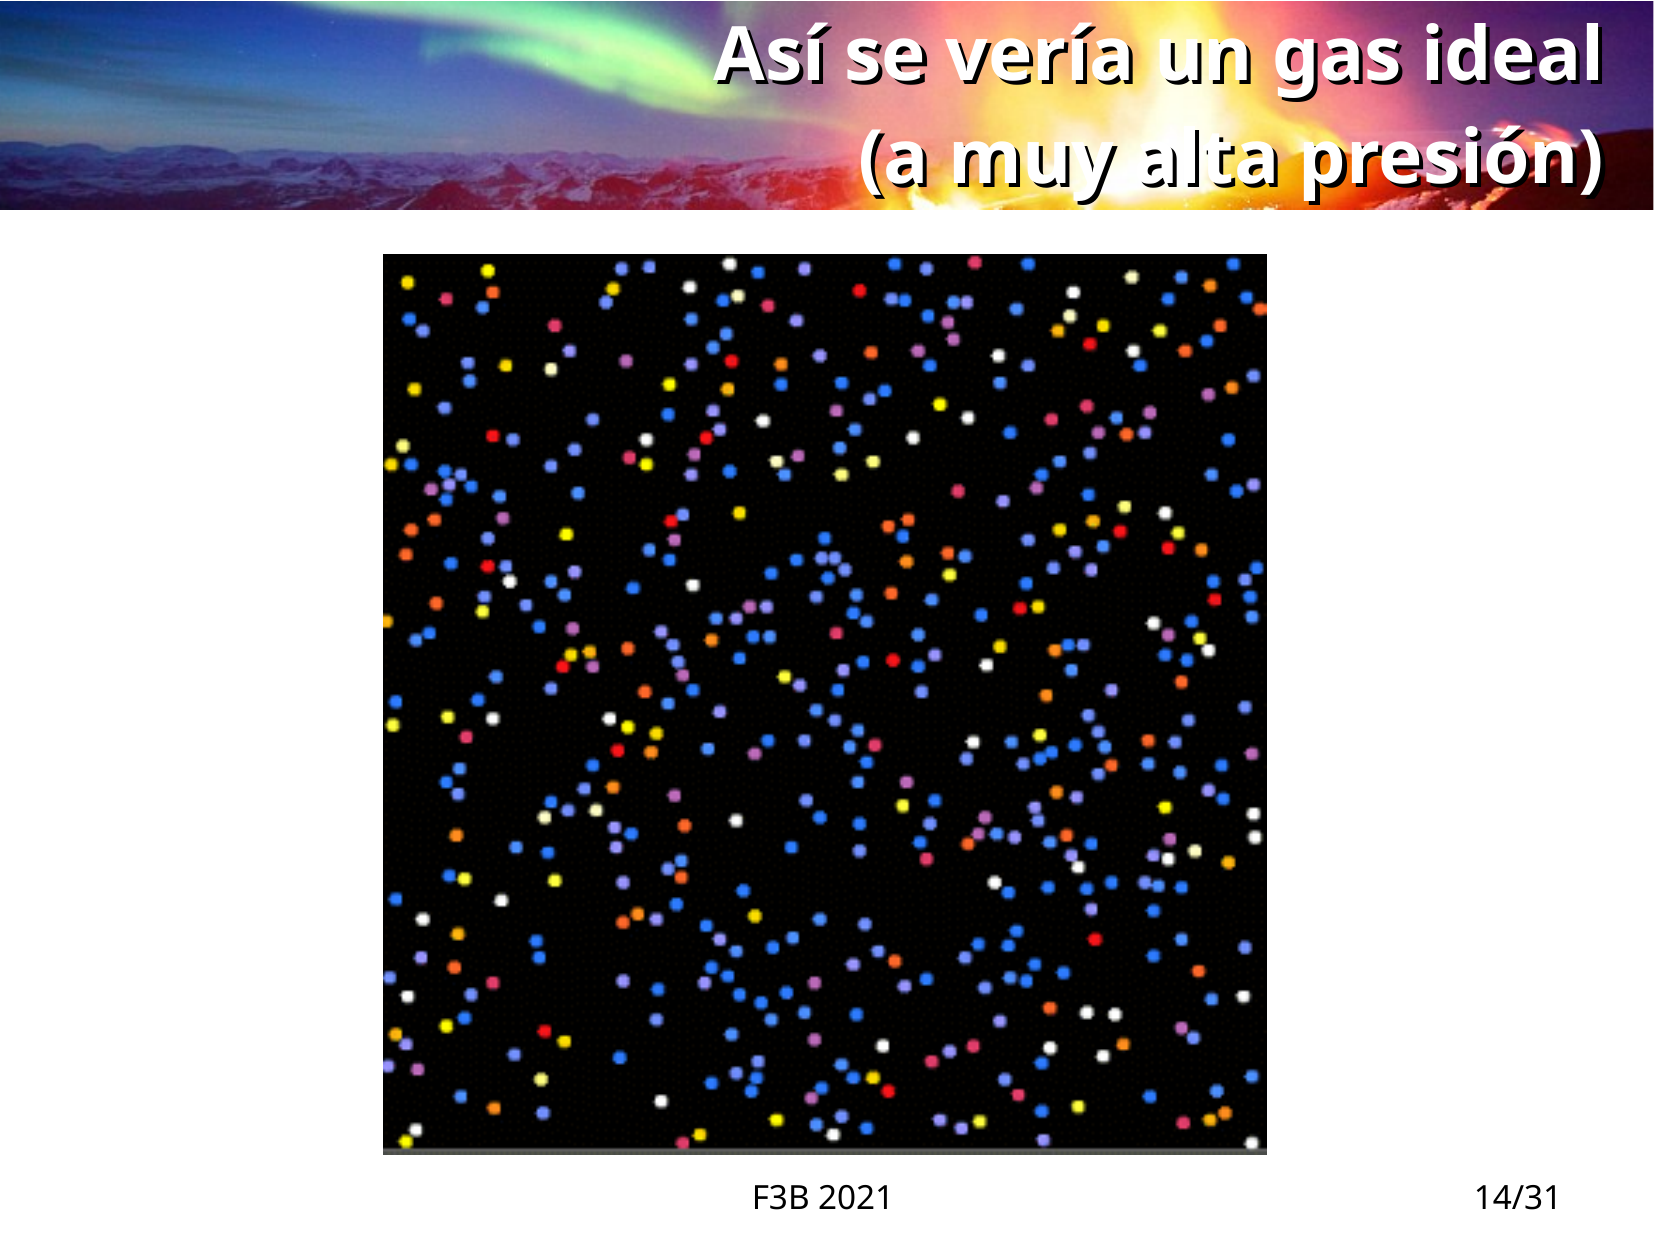

# Así se vería un gas ideal (a muy alta presión)
F3B 2021
14